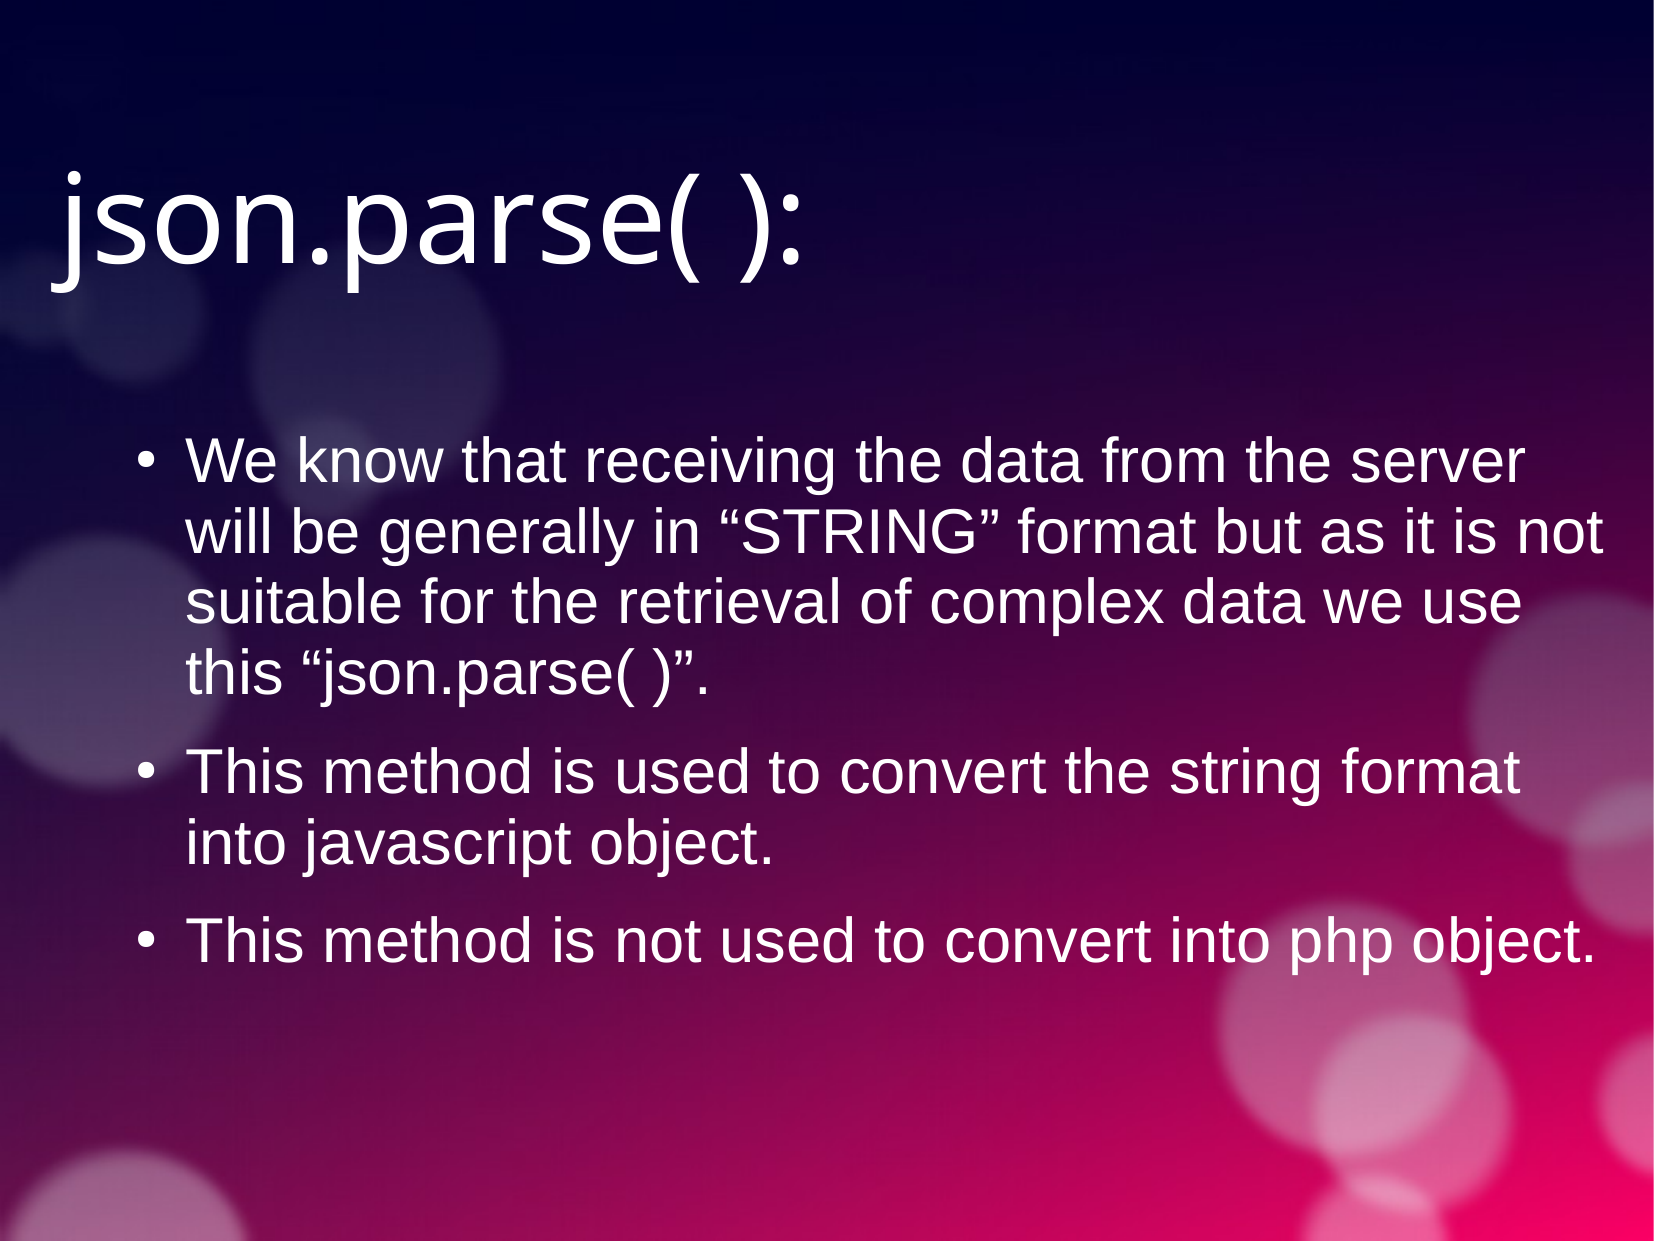

# json.parse( ):
We know that receiving the data from the server will be generally in “STRING” format but as it is not suitable for the retrieval of complex data we use this “json.parse( )”.
This method is used to convert the string format into javascript object.
This method is not used to convert into php object.